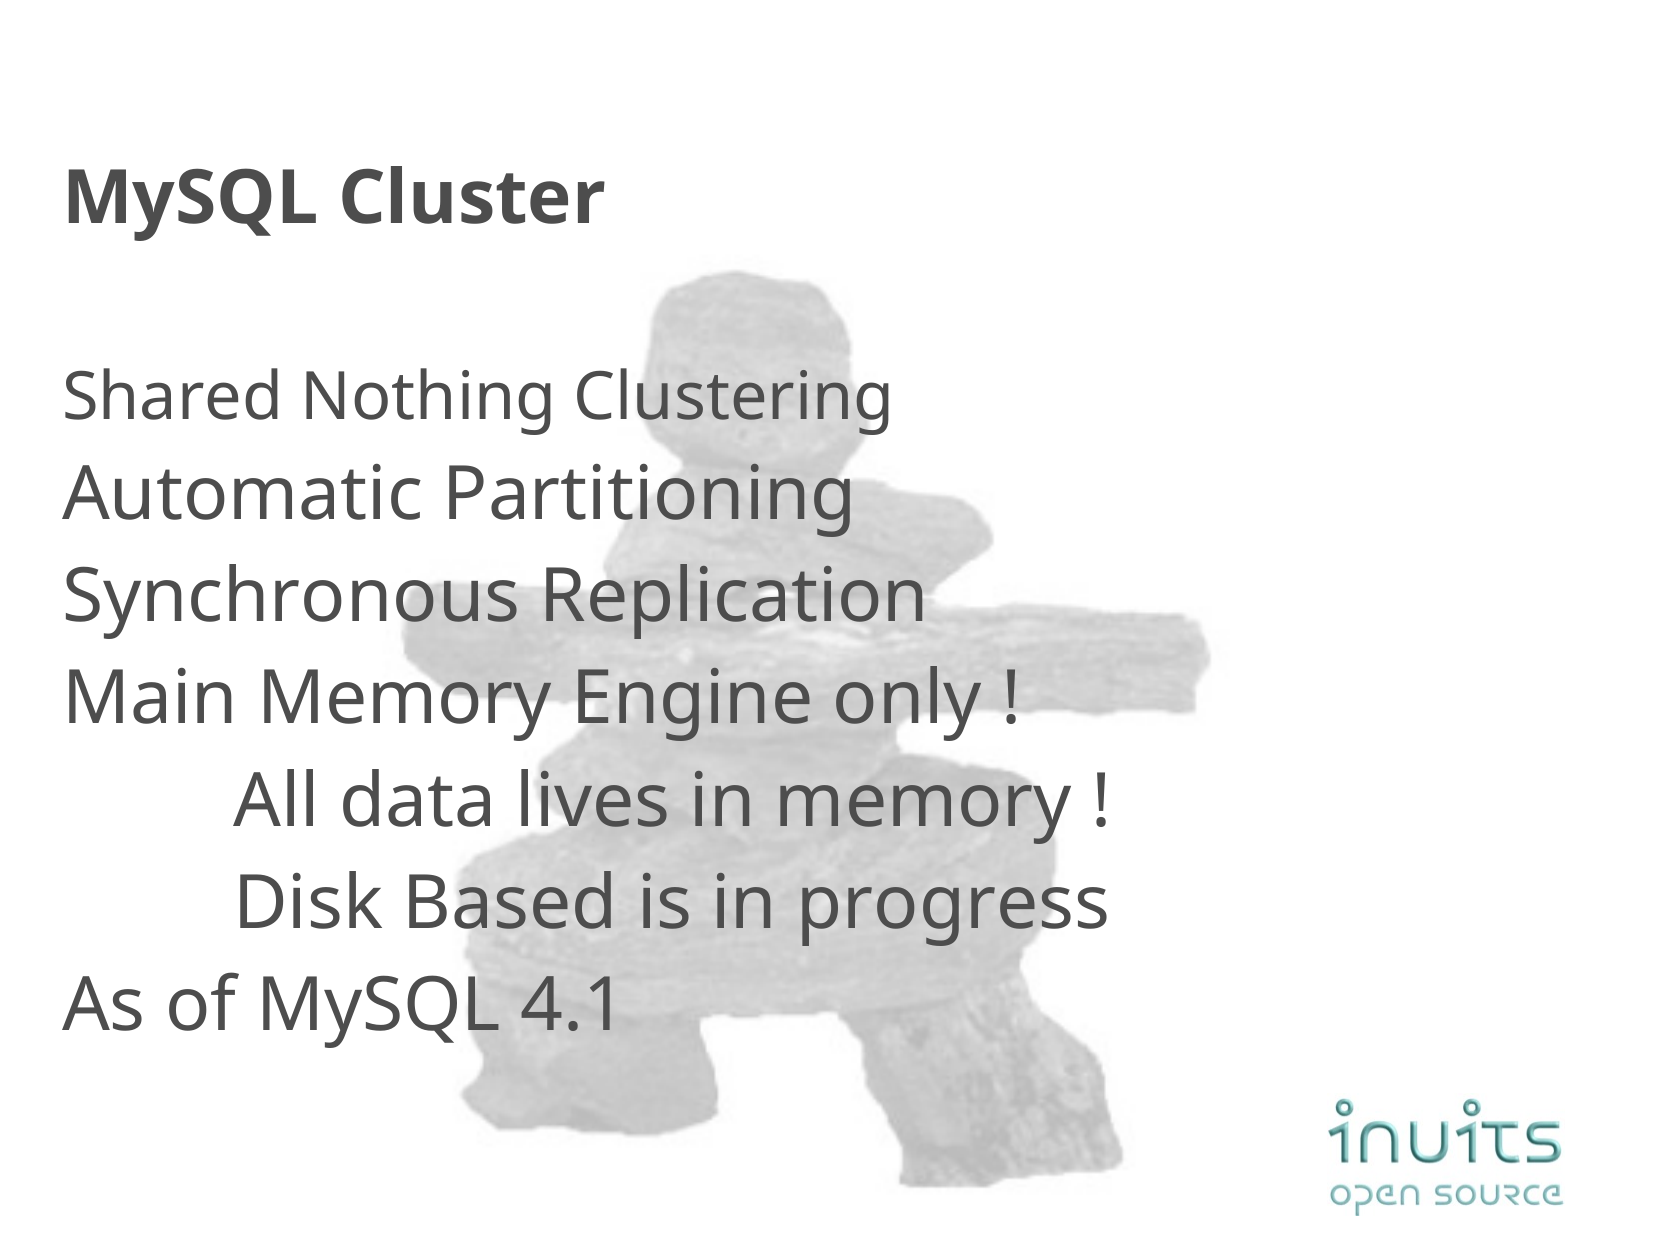

MySQL Cluster
Shared Nothing Clustering
Automatic Partitioning
Synchronous Replication
Main Memory Engine only !
All data lives in memory !
Disk Based is in progress
As of MySQL 4.1
#